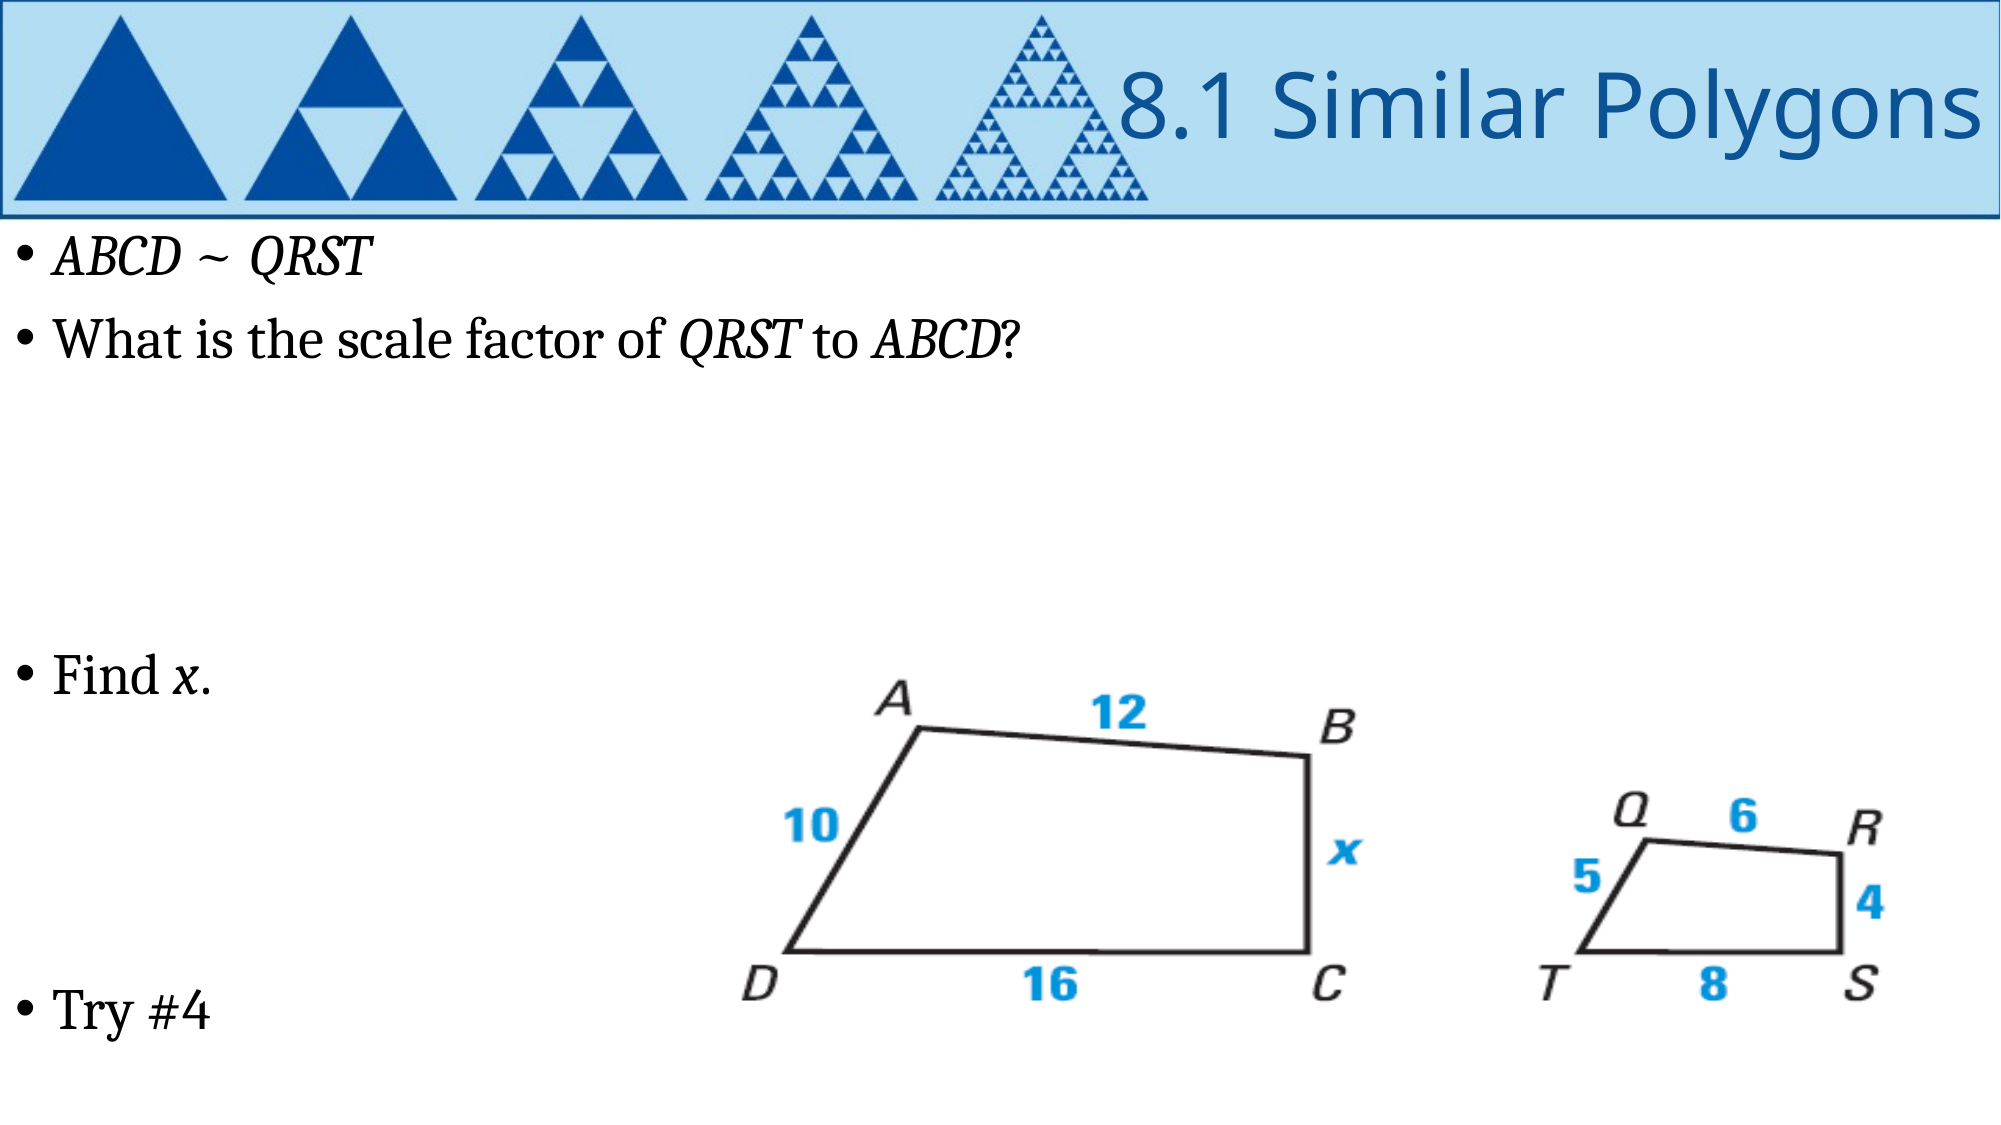

# 8.1 Similar Polygons
ABCD ~ QRST
What is the scale factor of QRST to ABCD?
Find x.
Try #4